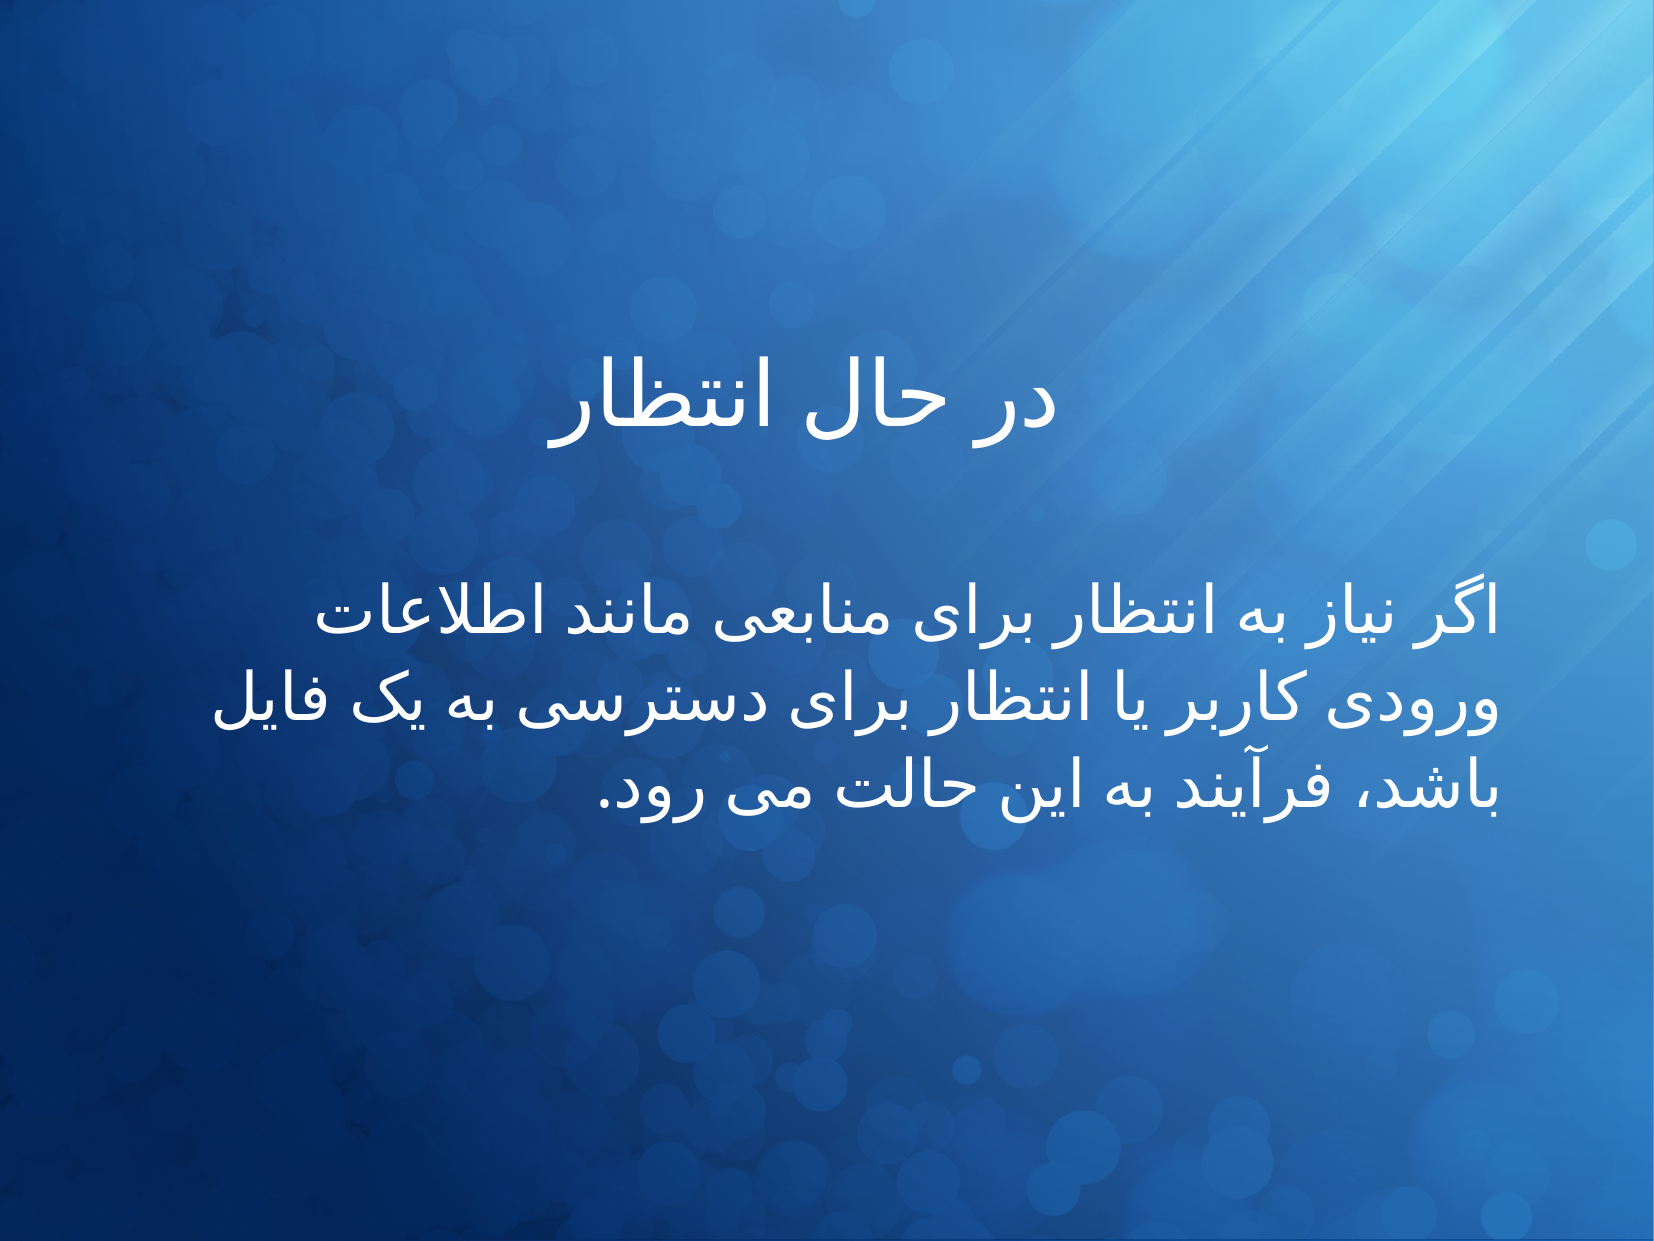

# در حال انتظار
اگر نیاز به انتظار برای منابعی مانند اطلاعات ورودی کاربر یا انتظار برای دسترسی به یک فایل باشد، فرآیند به این حالت می رود.